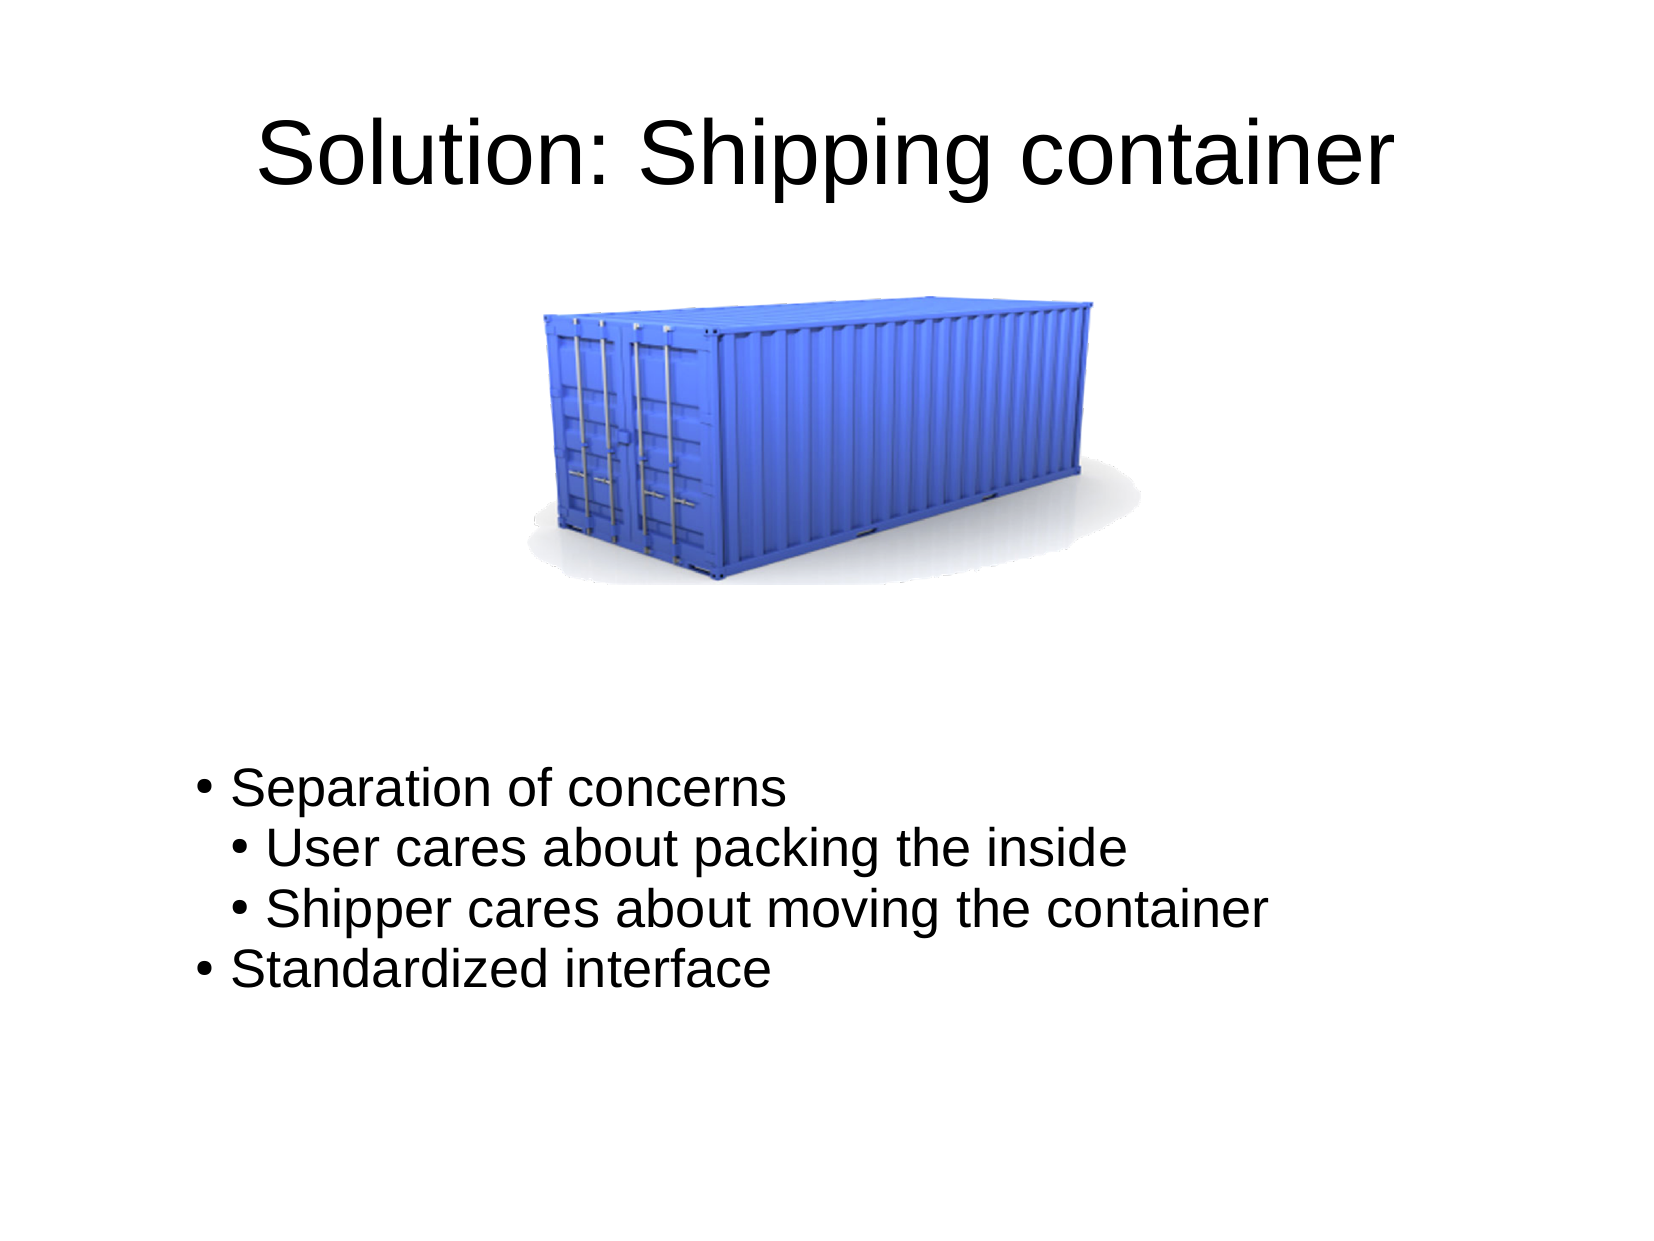

# Solution: Shipping container
Separation of concerns
User cares about packing the inside
Shipper cares about moving the container
Standardized interface